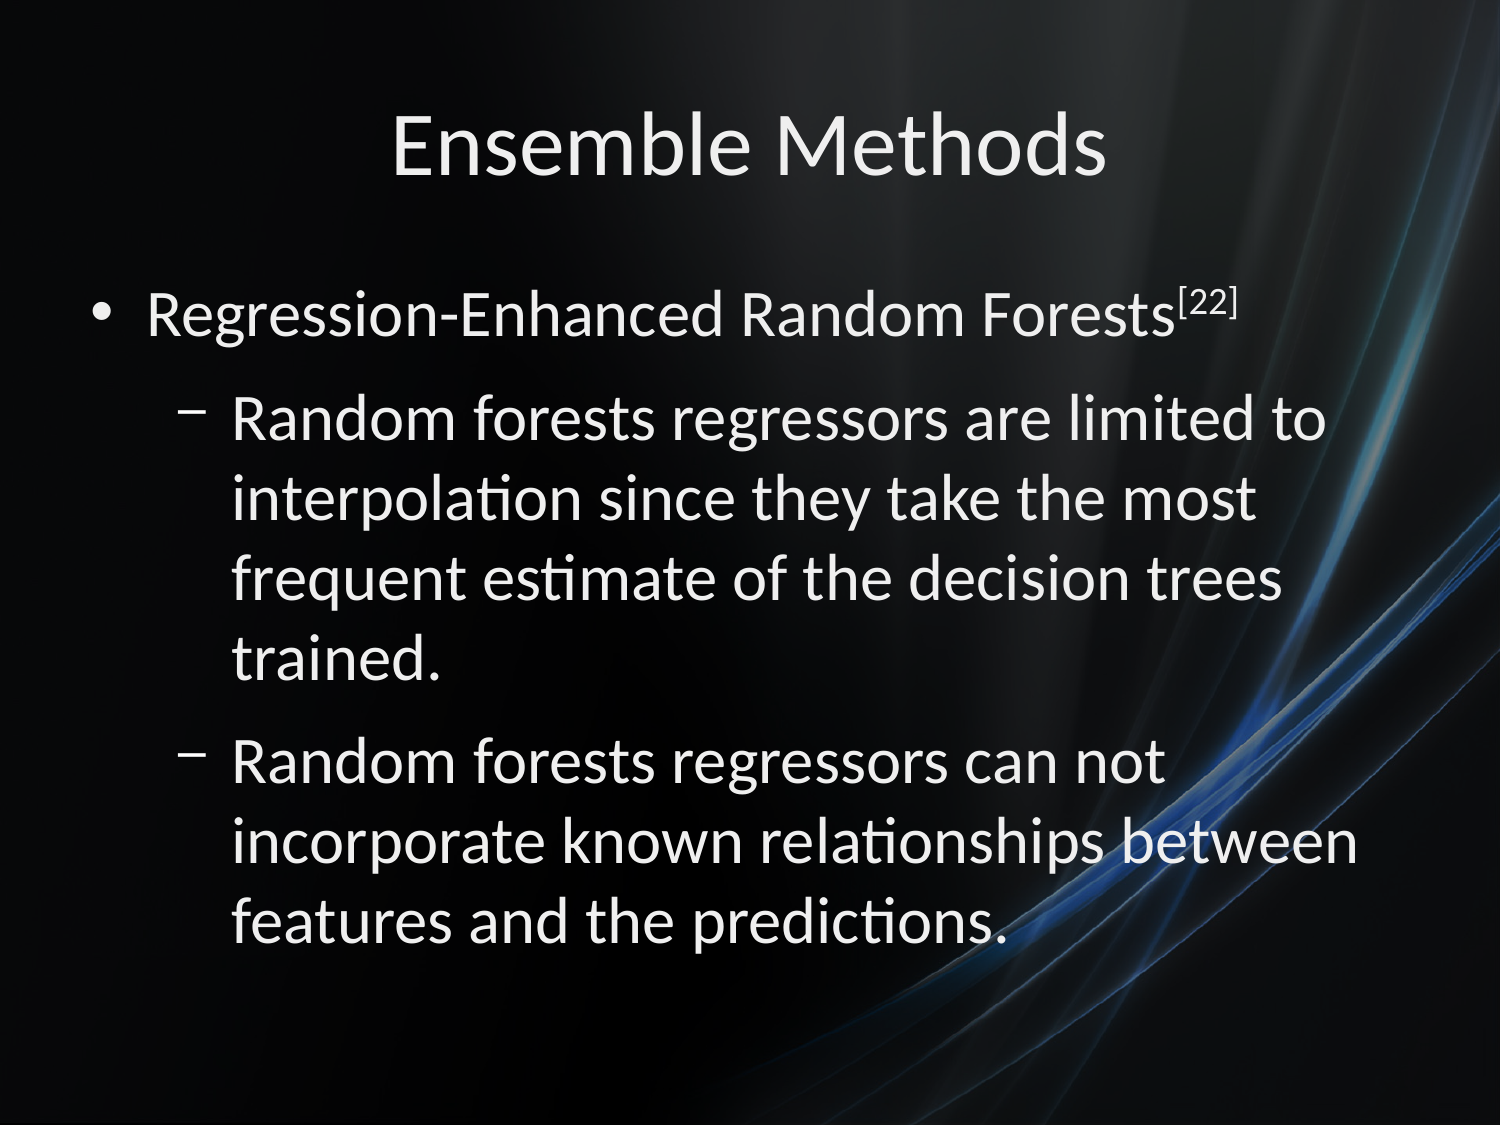

# Ensemble Methods
Regression-Enhanced Random Forests[22]
Random forests regressors are limited to interpolation since they take the most frequent estimate of the decision trees trained.
Random forests regressors can not incorporate known relationships between features and the predictions.